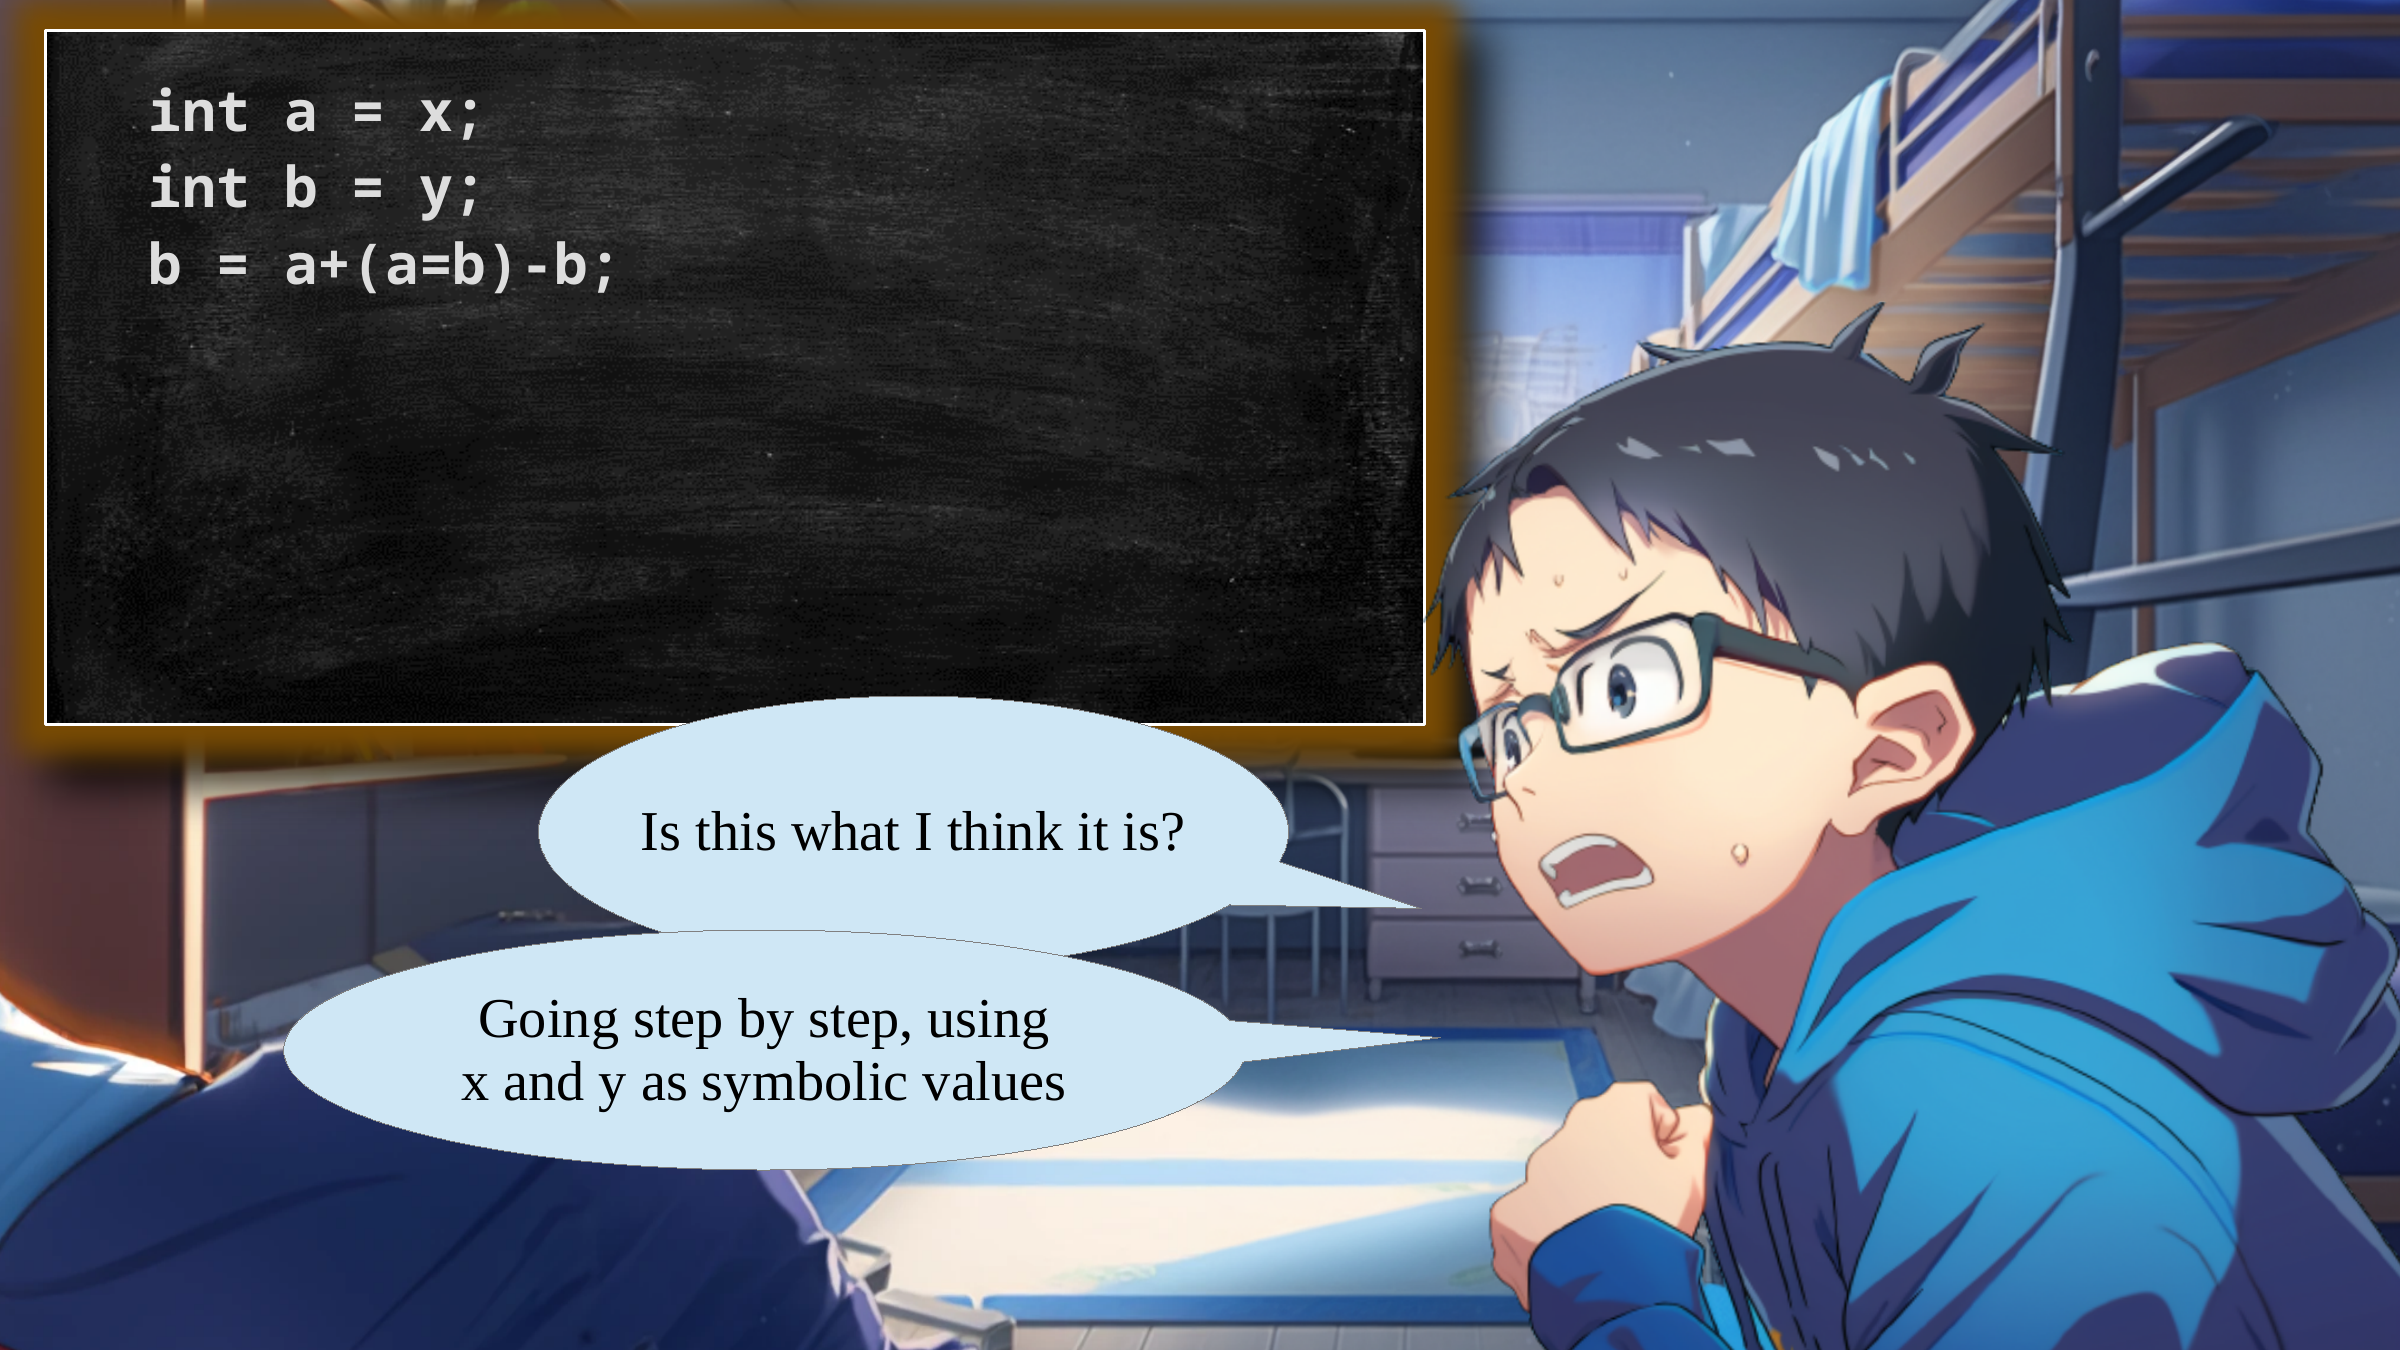

int a = x;
 int b = y;
 b = a+(a=b)-b;
Is this what I think it is?
Going step by step, using
x and y as symbolic values